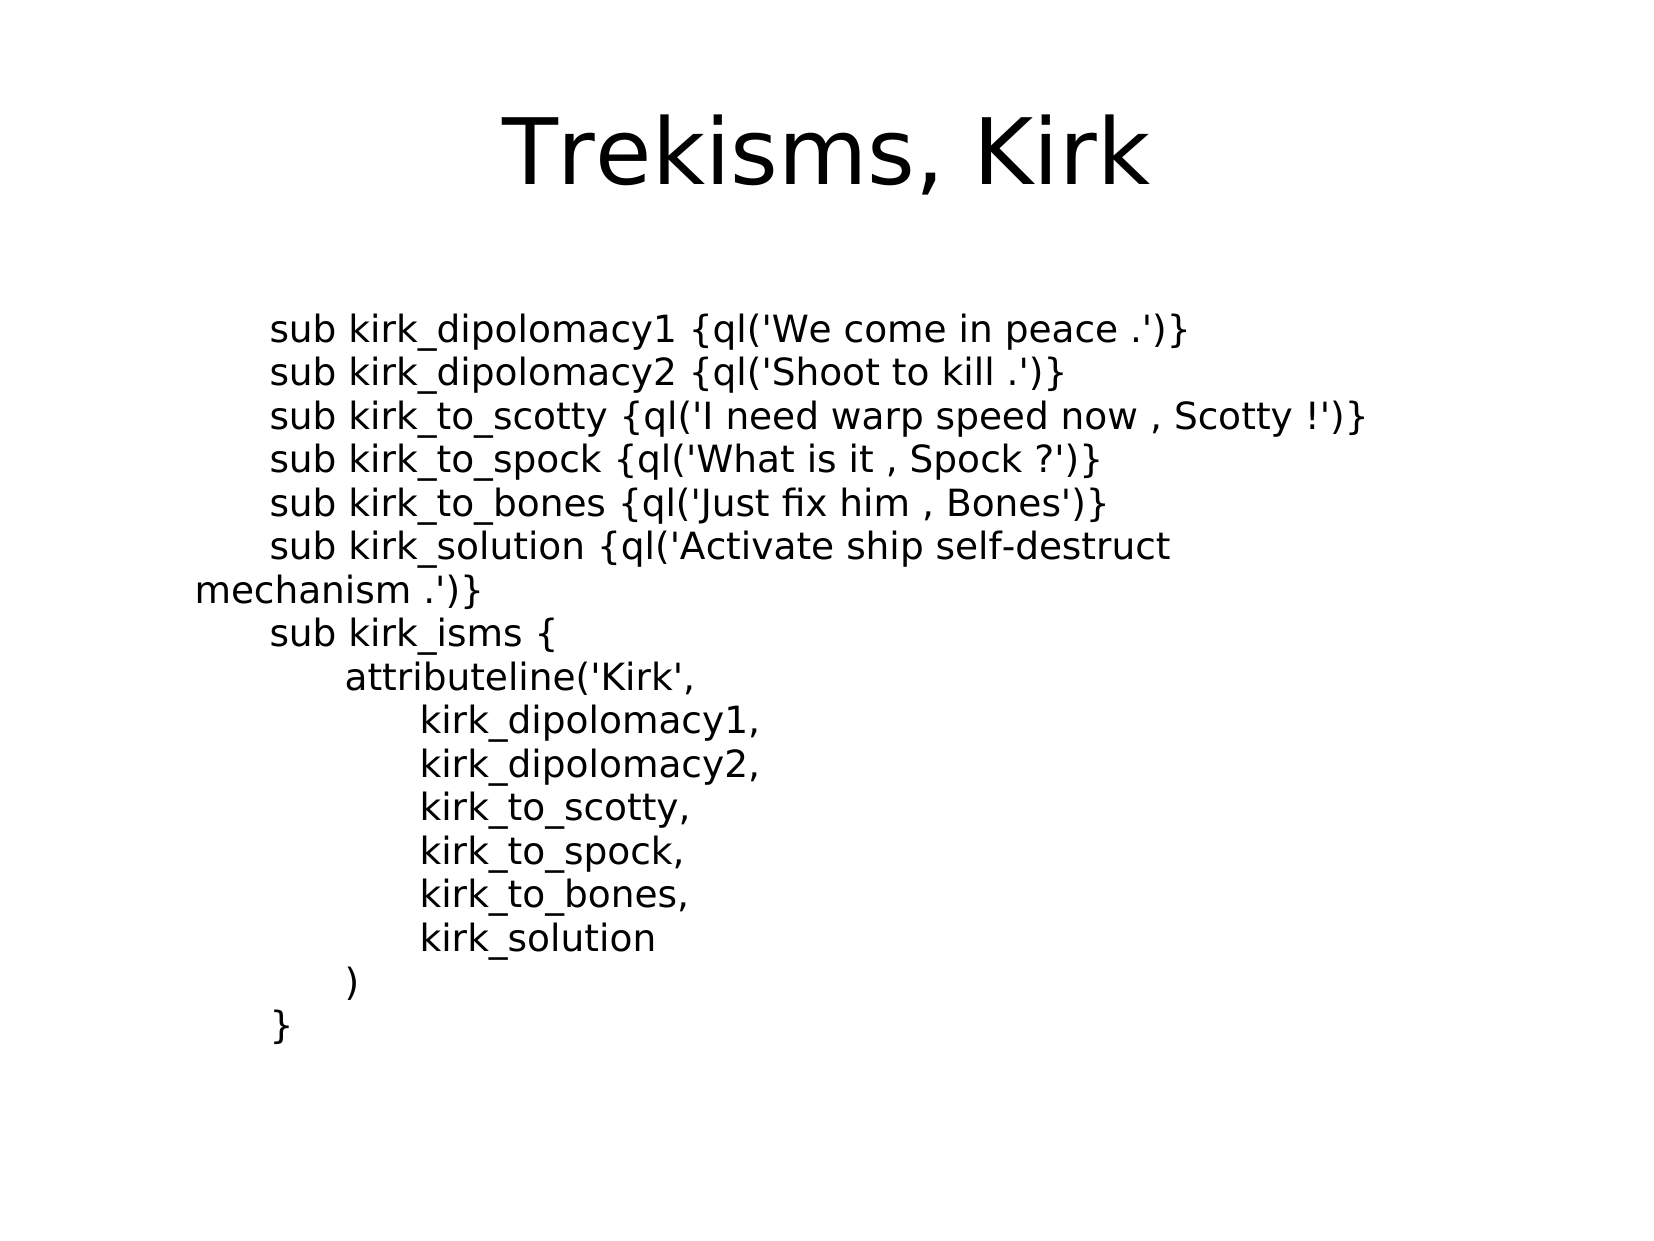

# Trekisms, Kirk
	sub kirk_dipolomacy1 {ql('We come in peace .')}
	sub kirk_dipolomacy2 {ql('Shoot to kill .')}
	sub kirk_to_scotty {ql('I need warp speed now , Scotty !')}
	sub kirk_to_spock {ql('What is it , Spock ?')}
	sub kirk_to_bones {ql('Just fix him , Bones')}
	sub kirk_solution {ql('Activate ship self-destruct mechanism .')}
	sub kirk_isms {
		attributeline('Kirk',
			kirk_dipolomacy1,
			kirk_dipolomacy2,
			kirk_to_scotty,
			kirk_to_spock,
			kirk_to_bones,
			kirk_solution
		)
	}